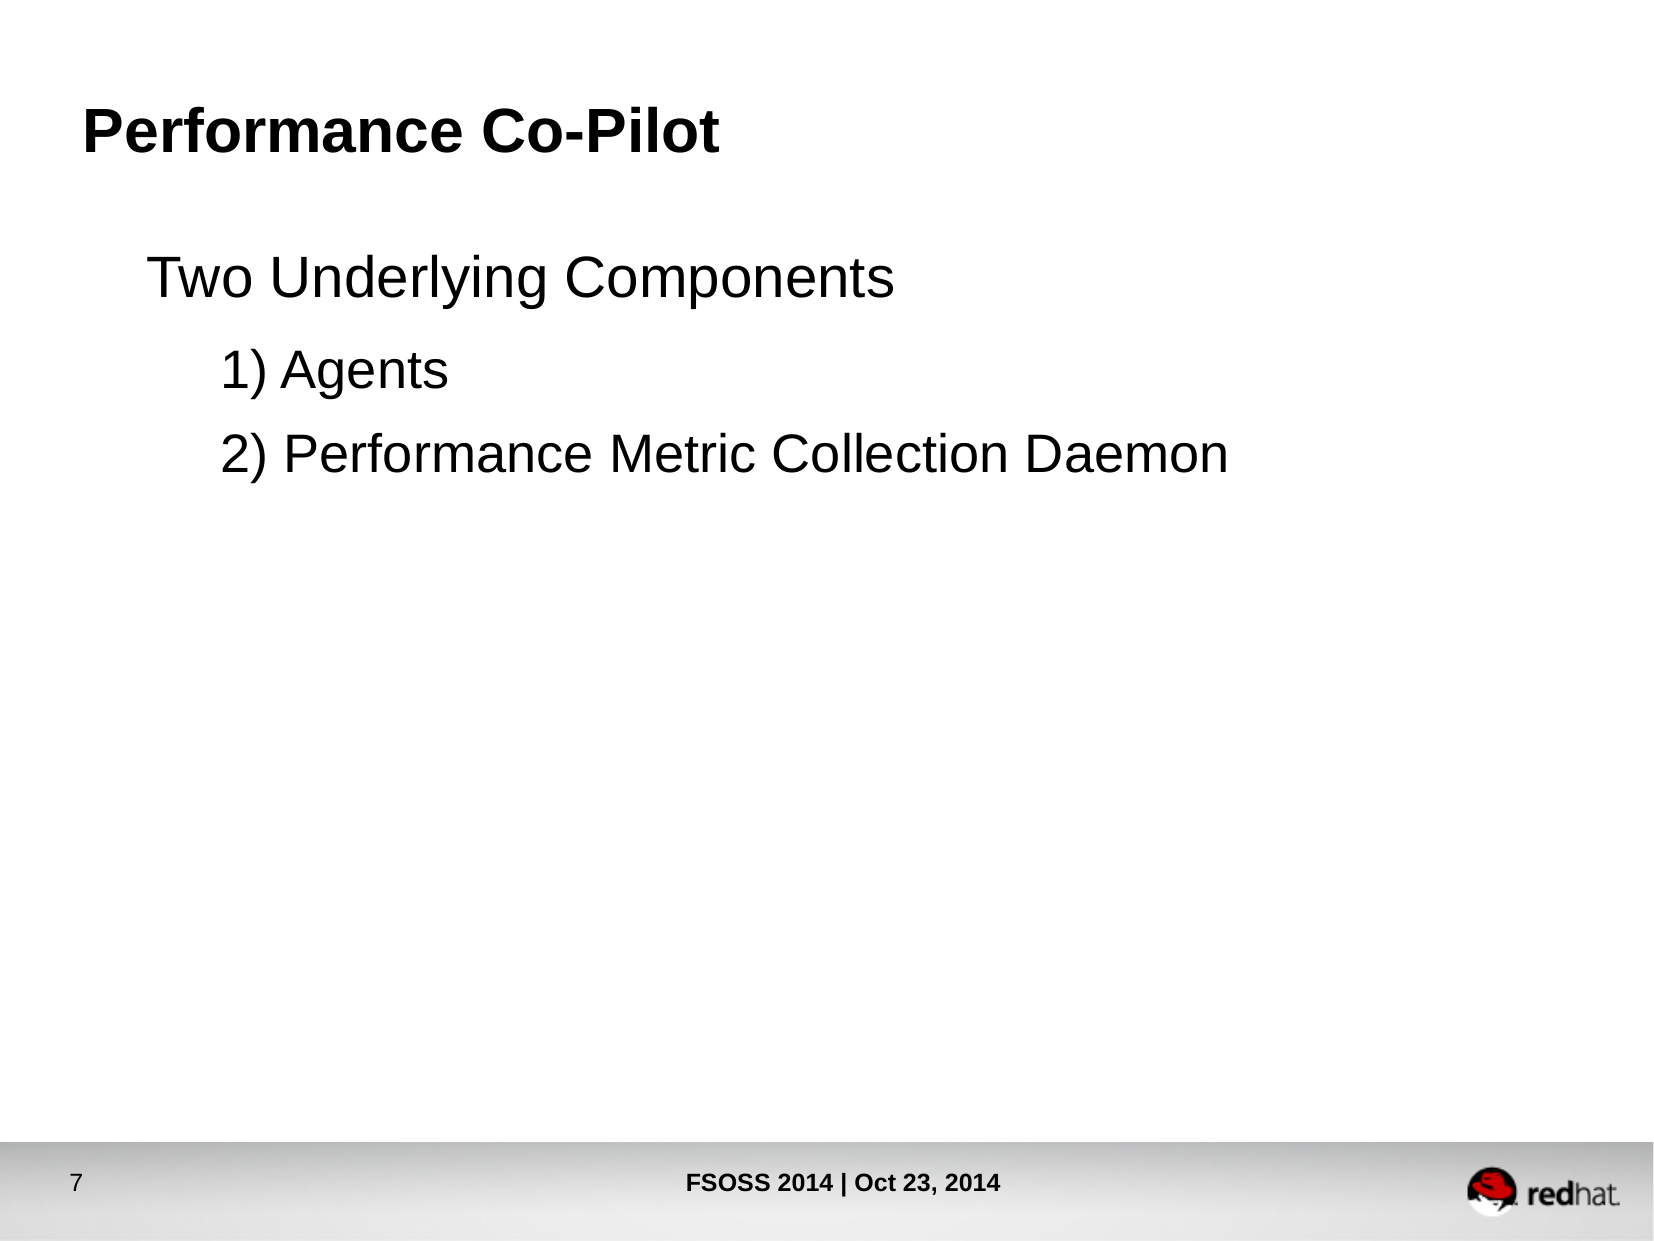

# Performance Co-Pilot
Two Underlying Components
1) Agents
2) Performance Metric Collection Daemon